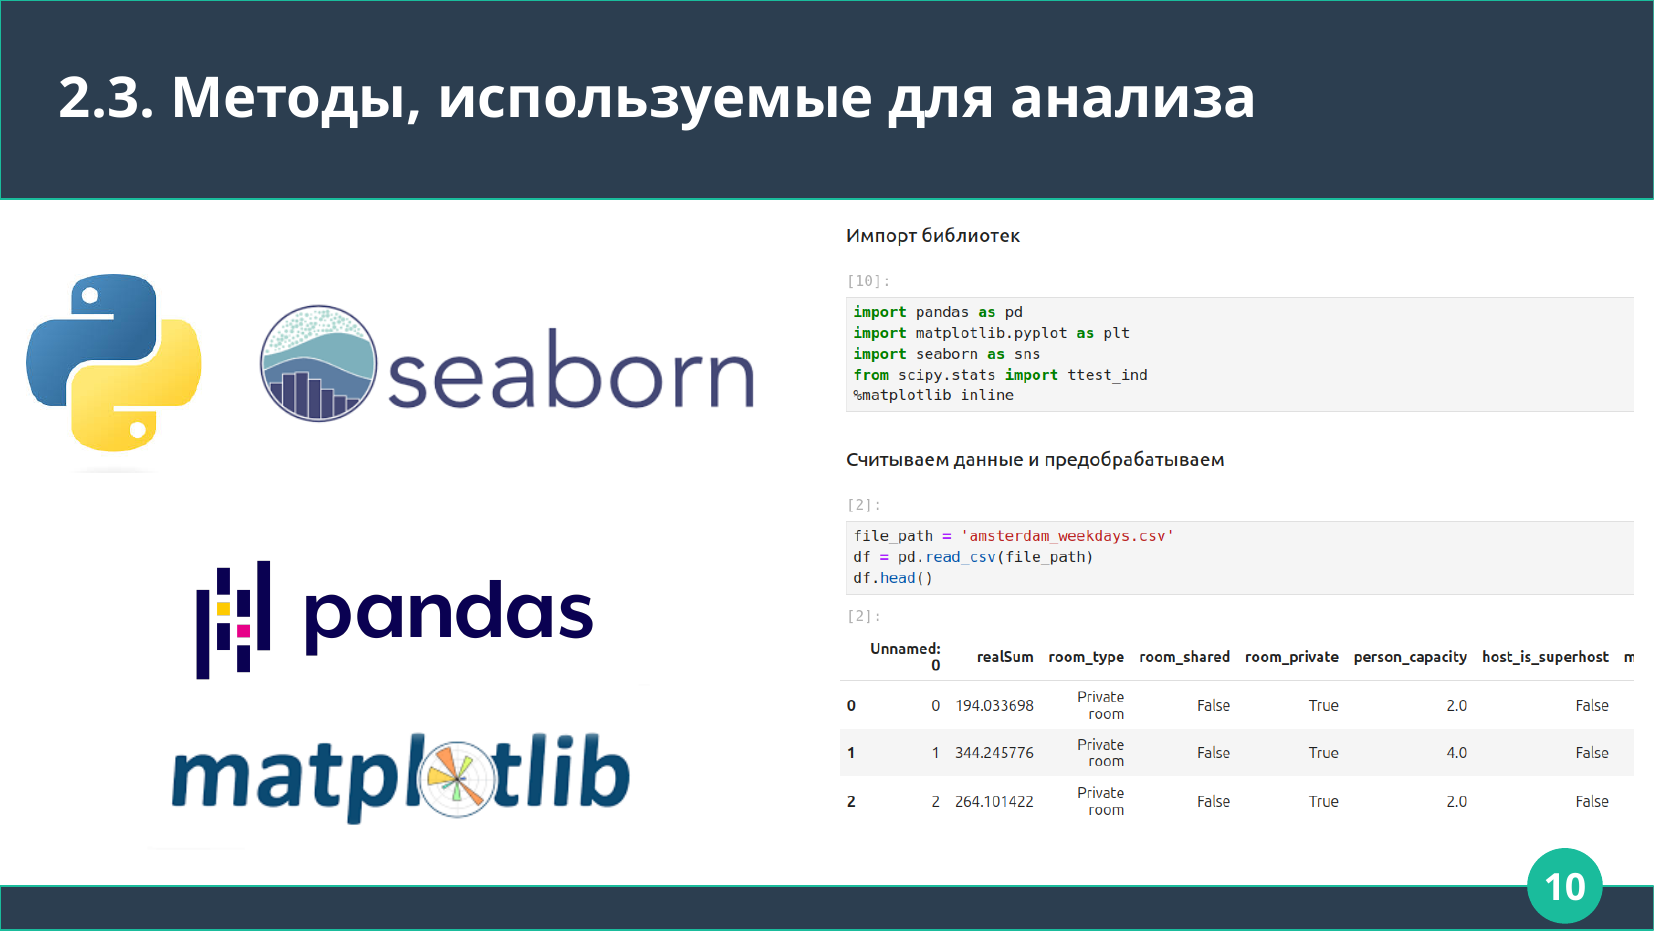

# 2.3. Методы, используемые для анализа
10